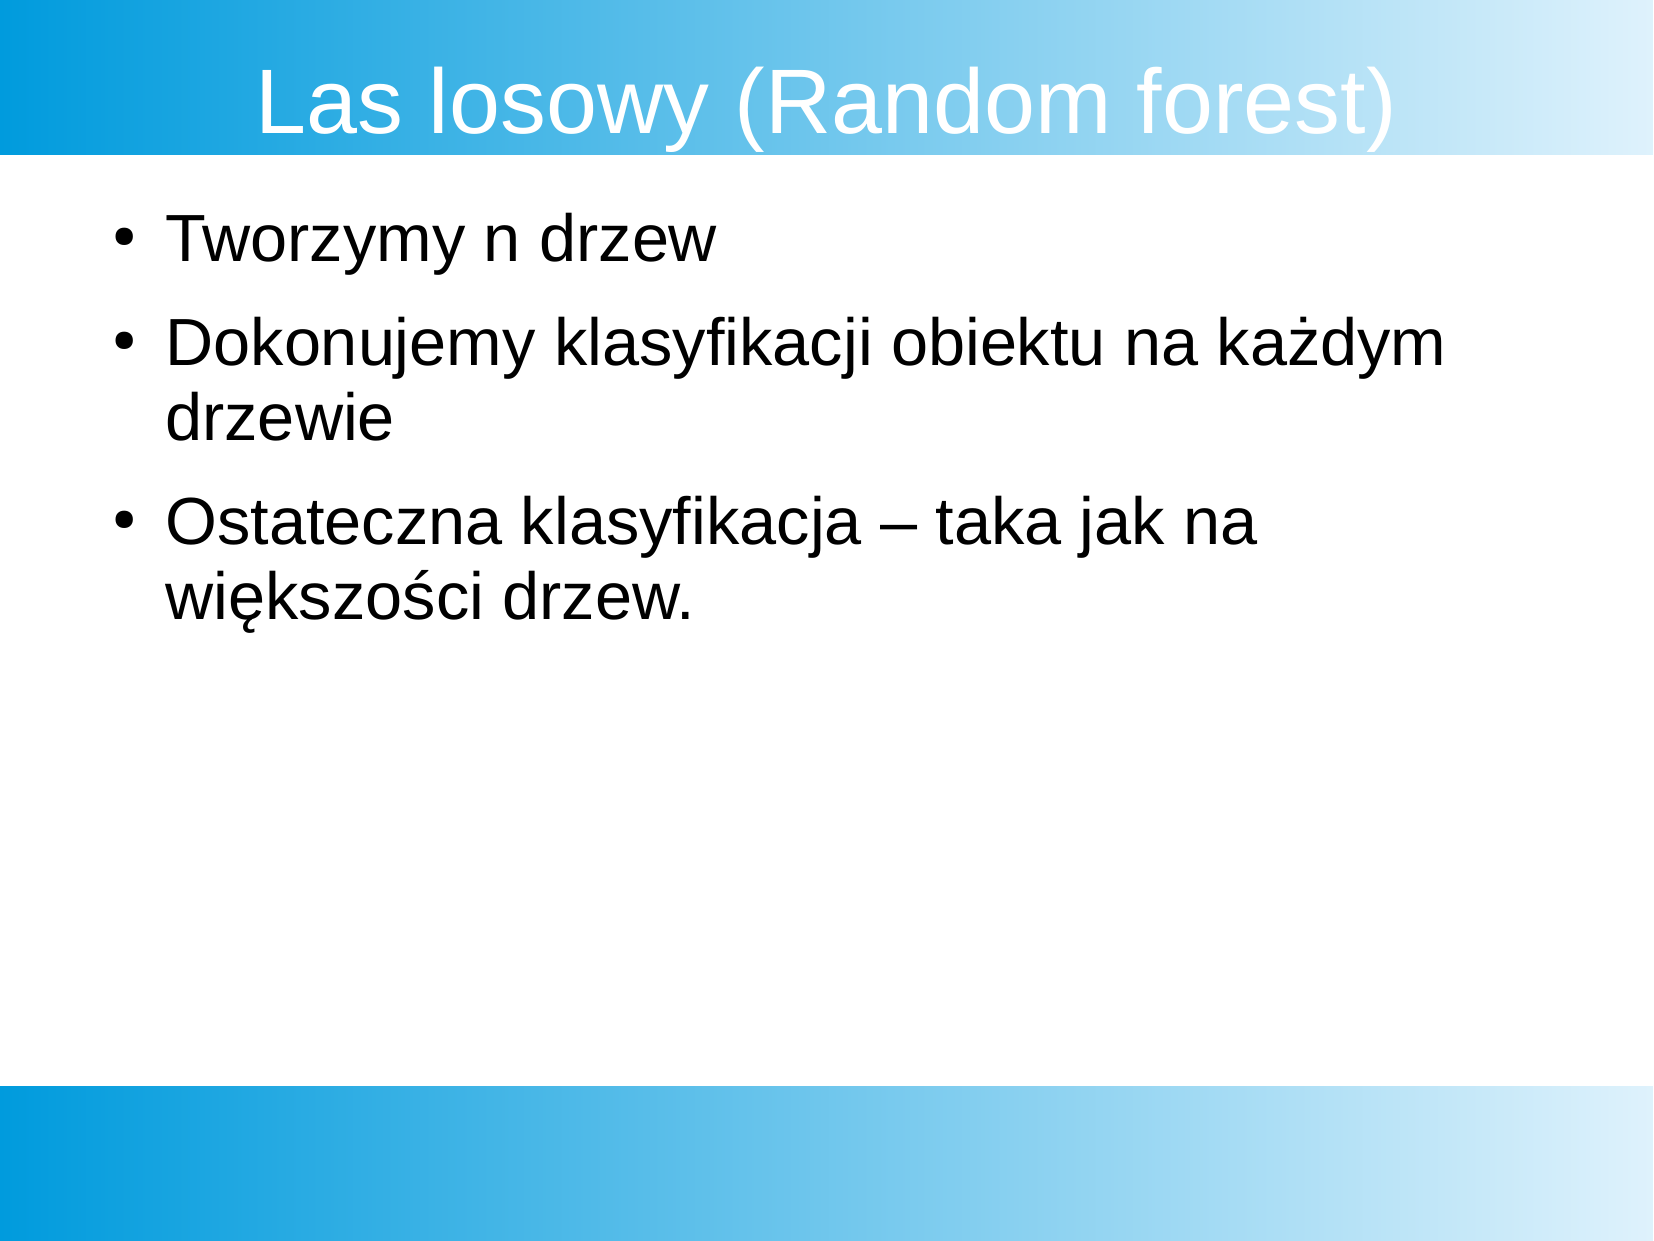

# Las losowy (Random forest)
Tworzymy n drzew
Dokonujemy klasyfikacji obiektu na każdym drzewie
Ostateczna klasyfikacja – taka jak na większości drzew.